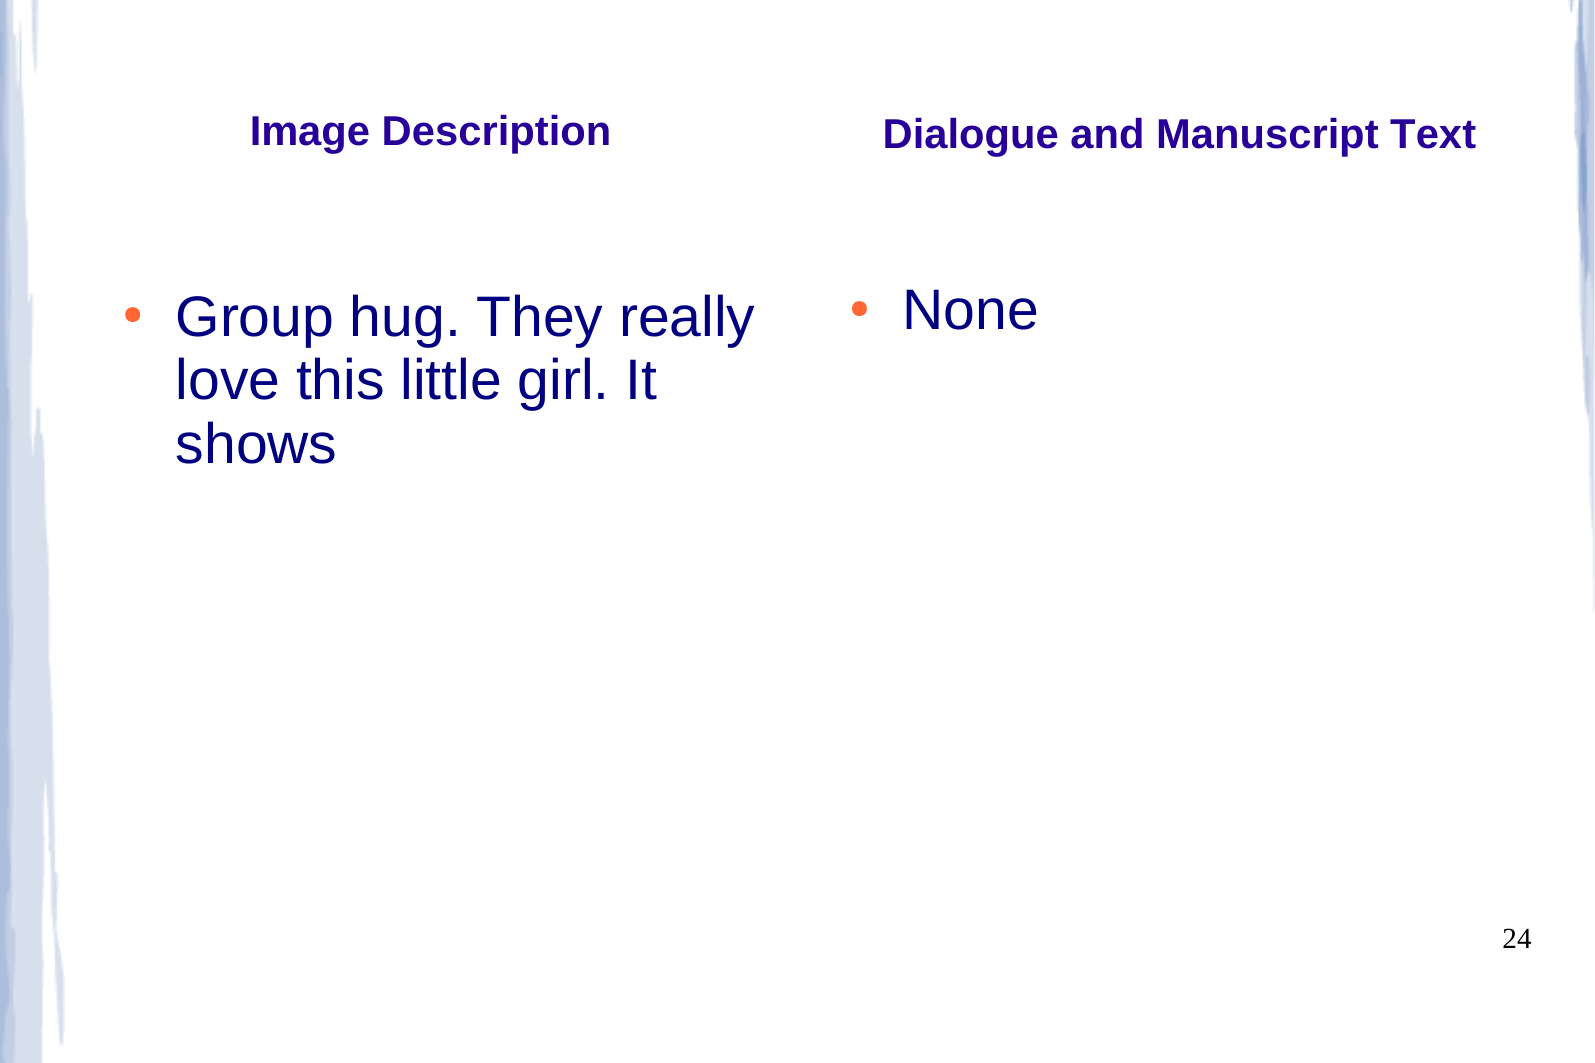

# Image Description
Dialogue and Manuscript Text
None
Group hug. They really love this little girl. It shows
24